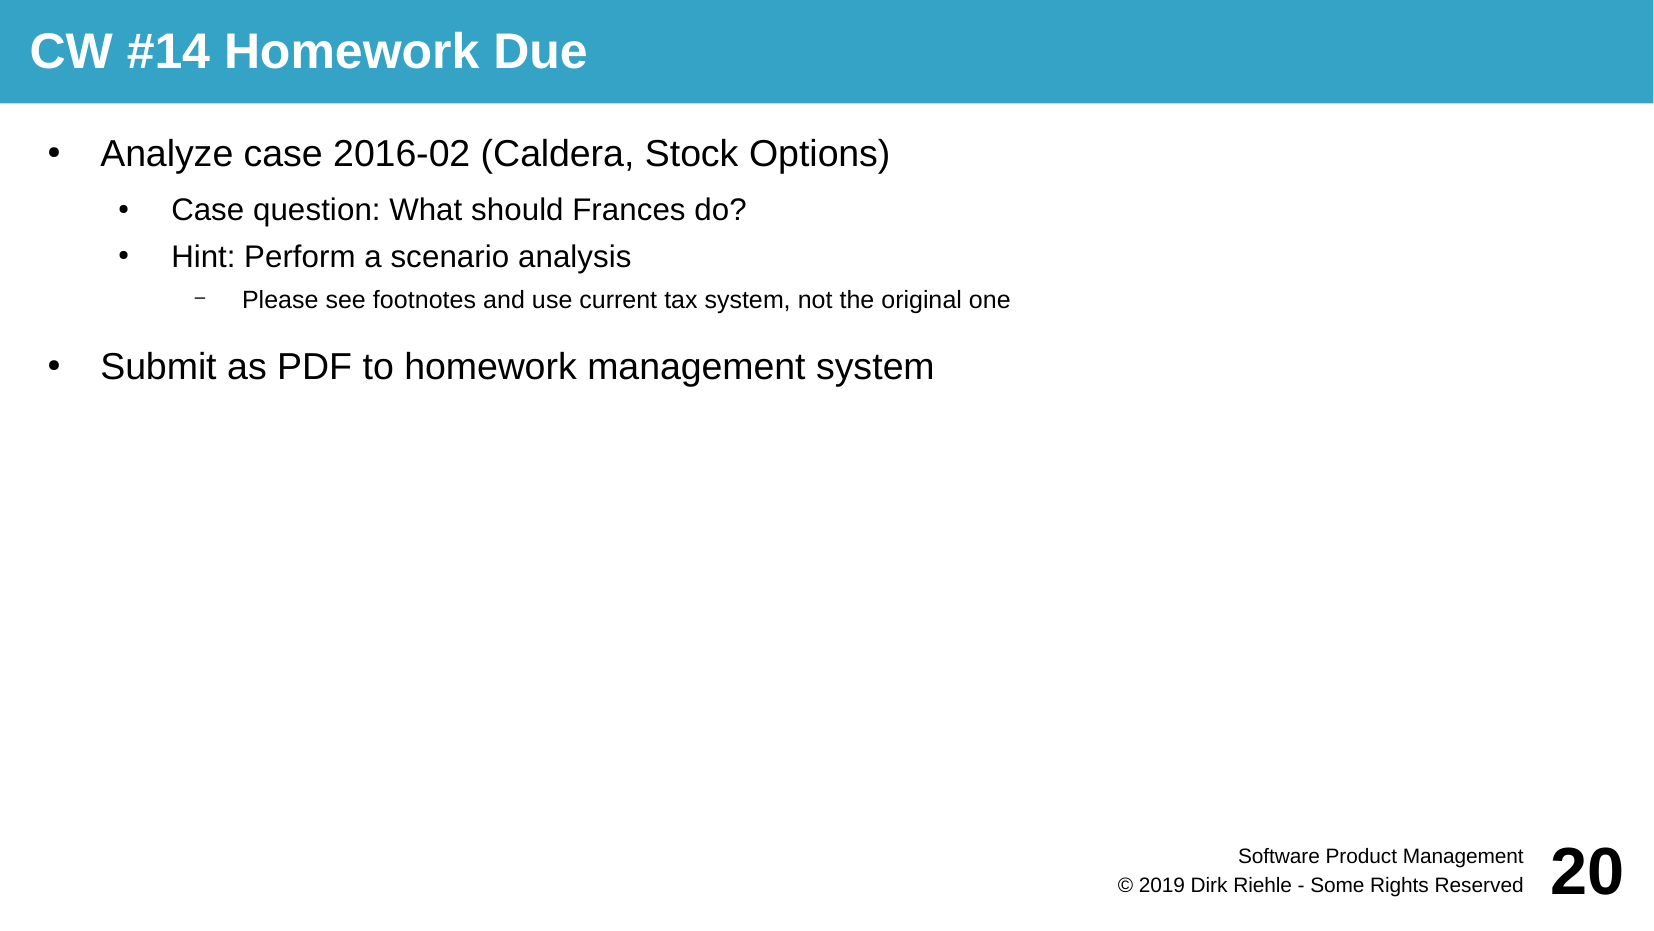

# CW #14 Homework Due
Analyze case 2016-02 (Caldera, Stock Options)
Case question: What should Frances do?
Hint: Perform a scenario analysis
Please see footnotes and use current tax system, not the original one
Submit as PDF to homework management system
Software Product Management
20
© 2019 Dirk Riehle - Some Rights Reserved